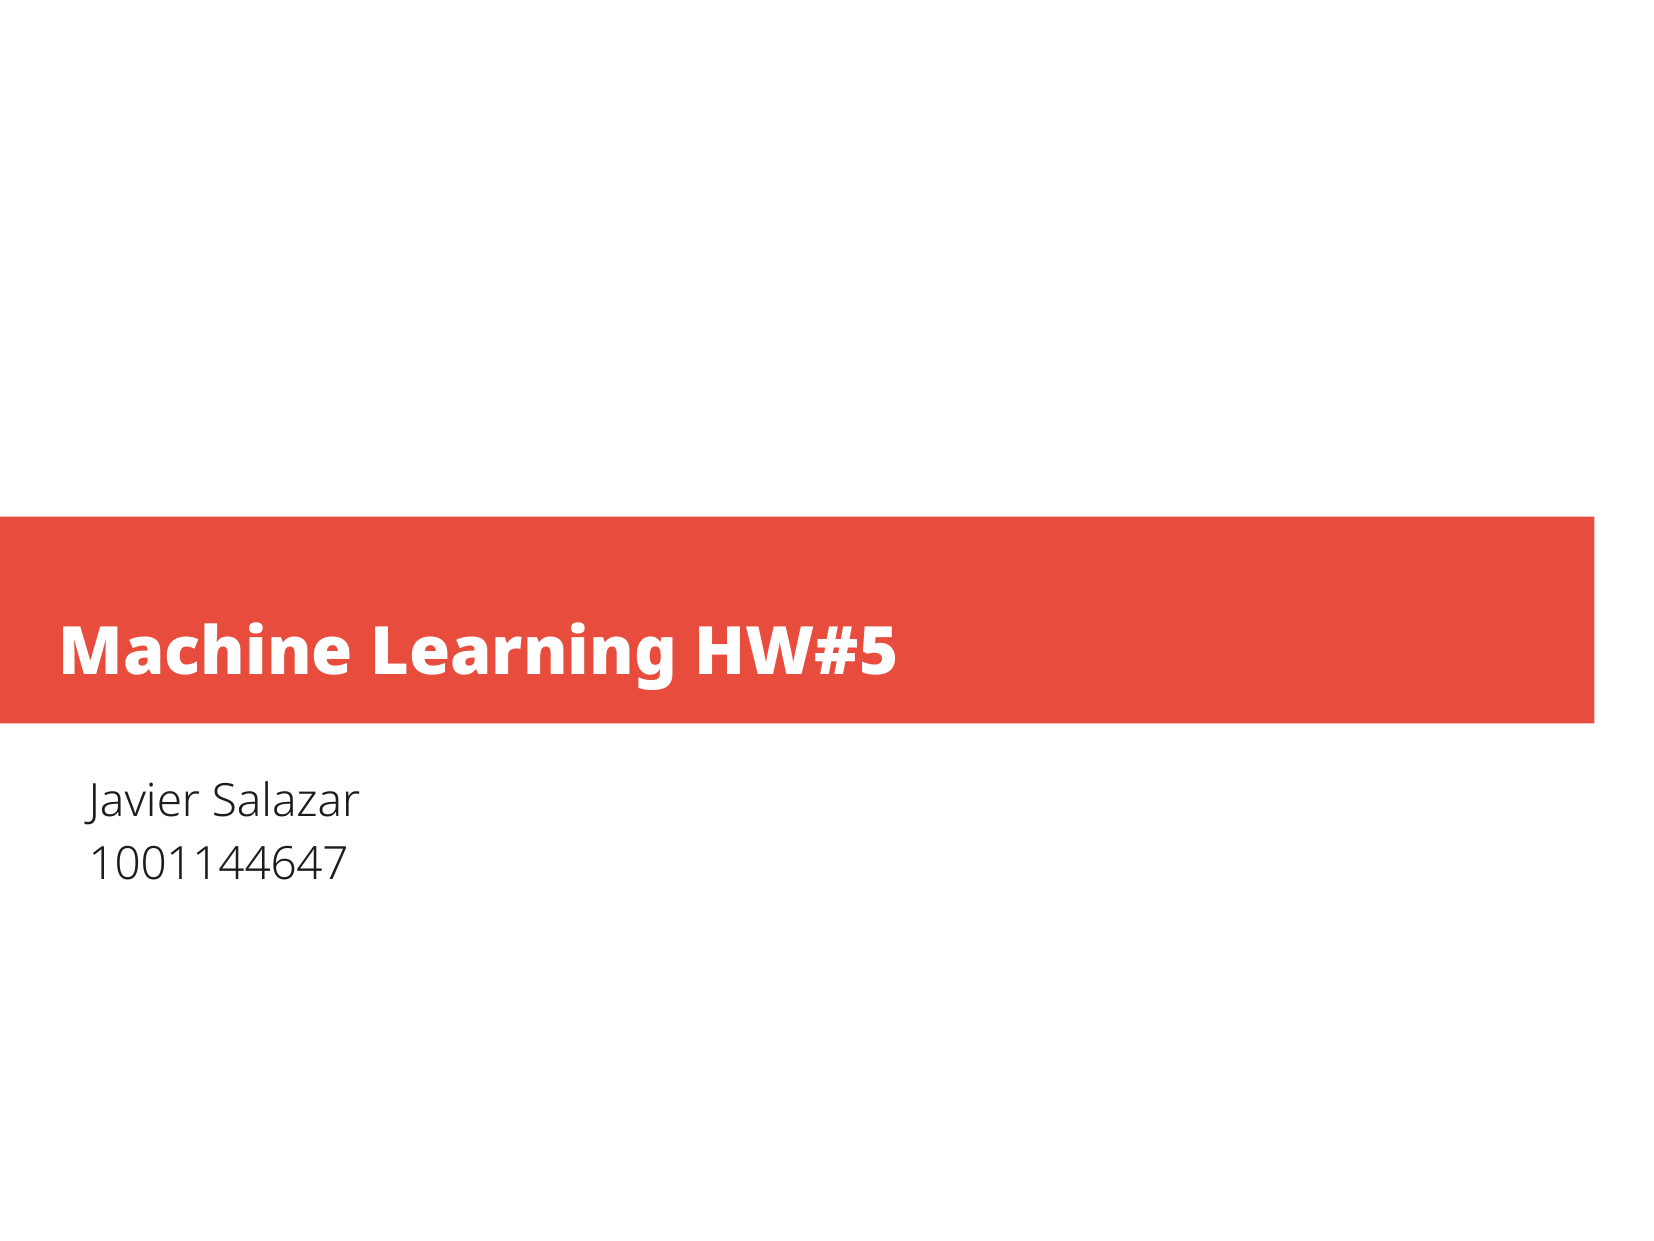

# Machine Learning HW#5
Javier Salazar
1001144647